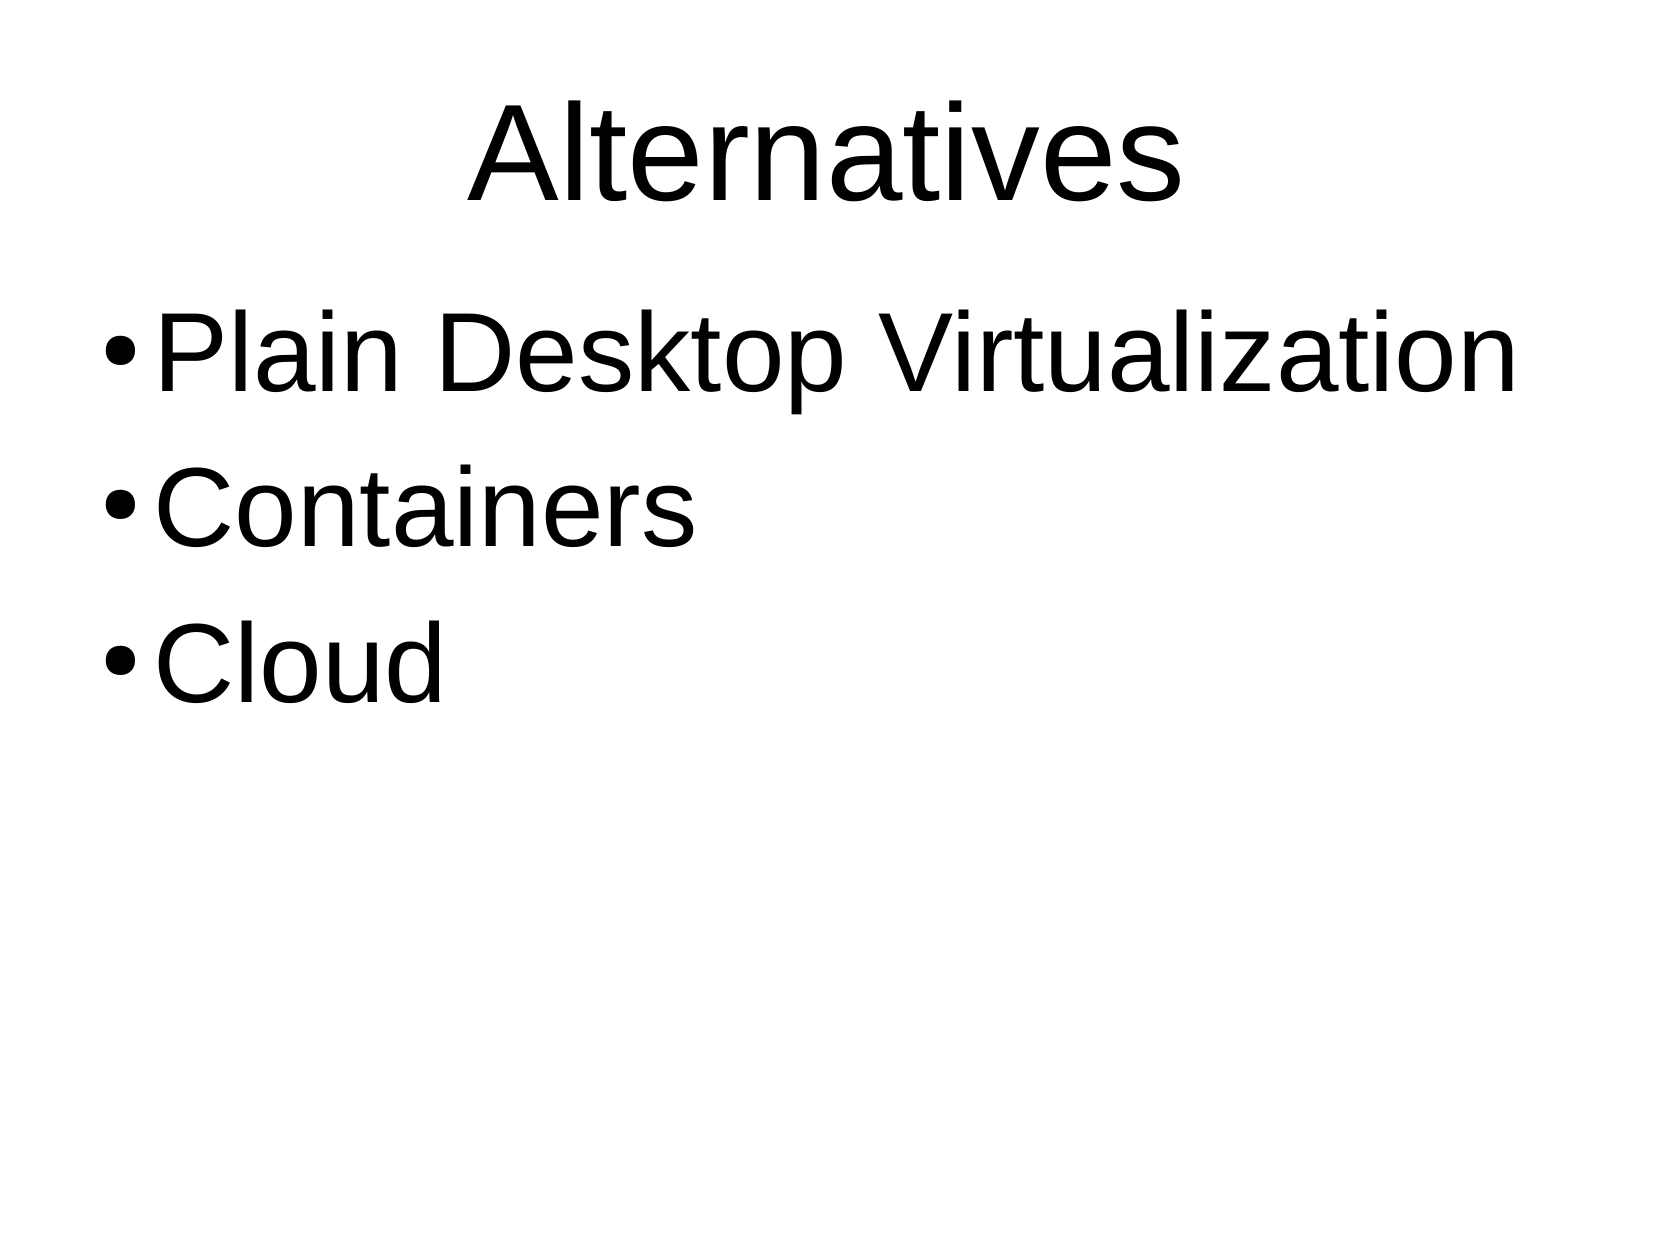

# Alternatives
Plain Desktop Virtualization
Containers
Cloud